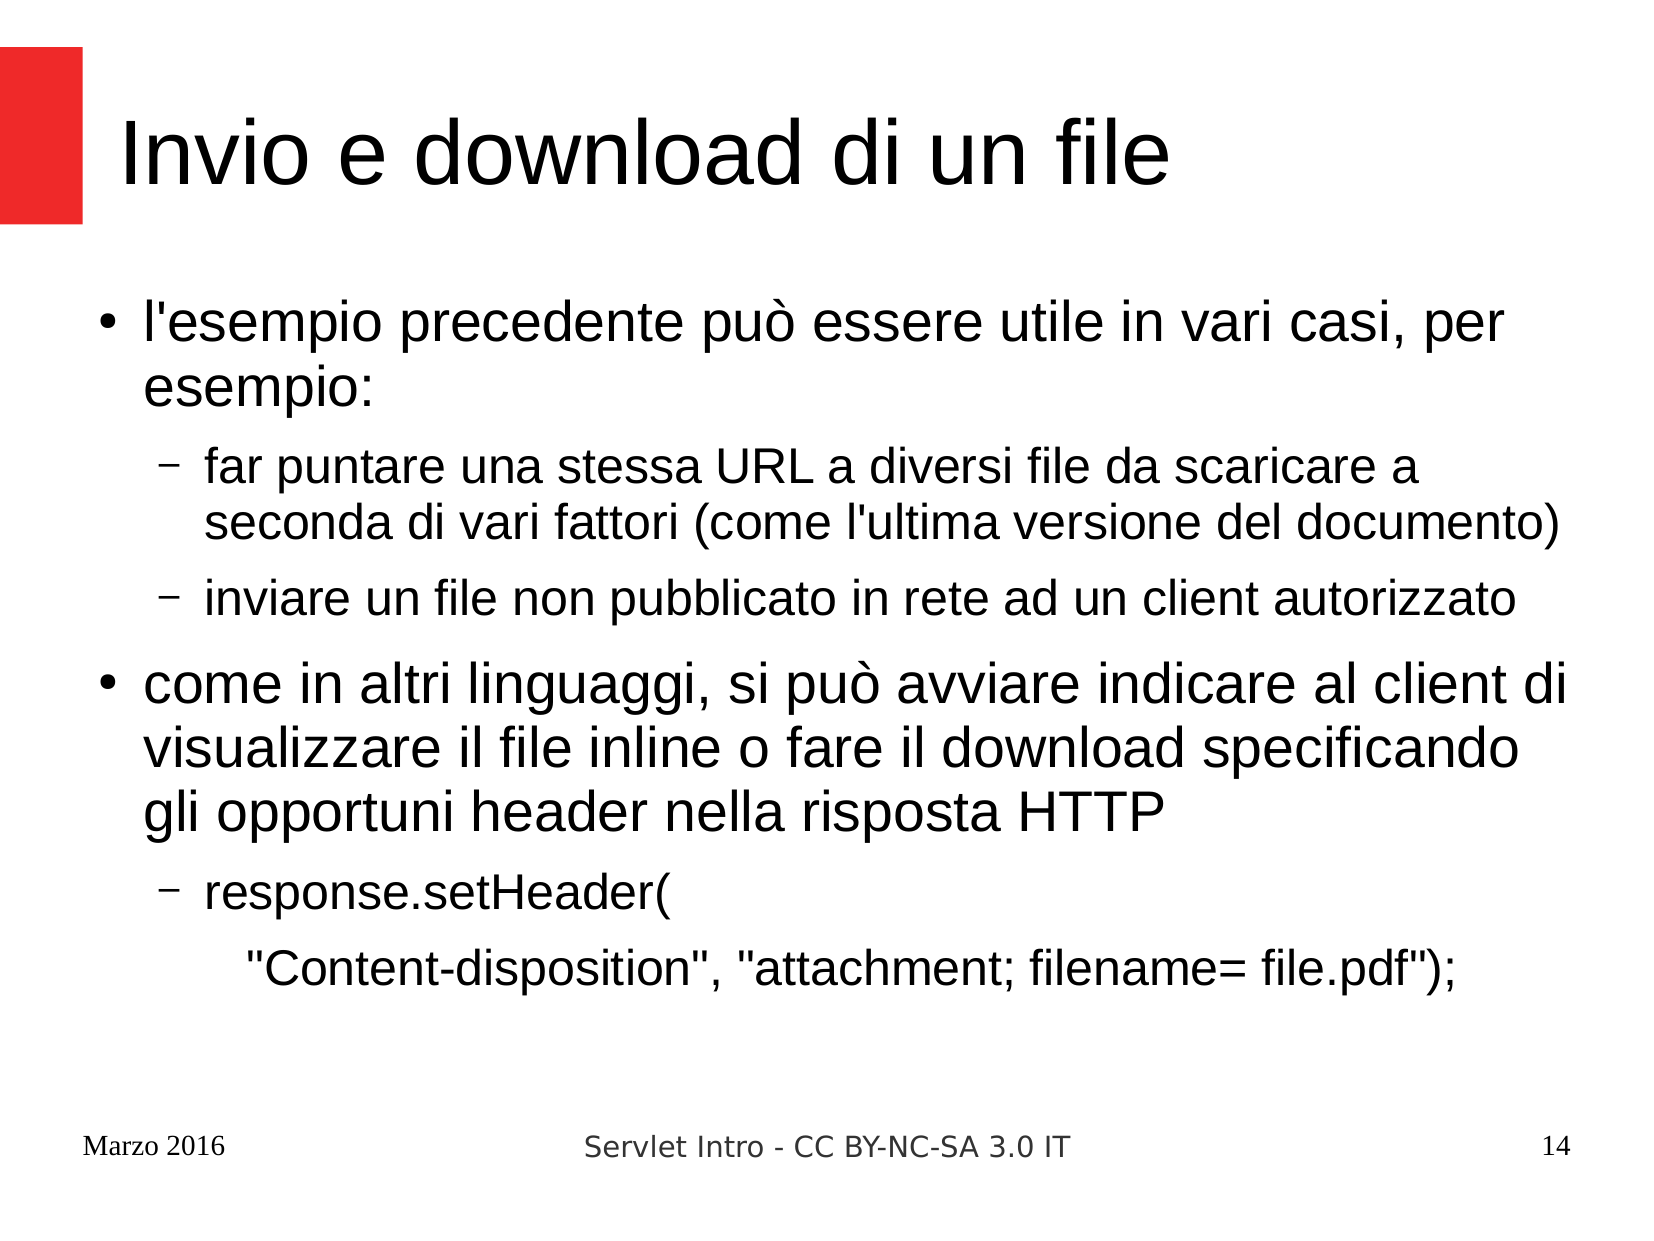

# Invio e download di un file
l'esempio precedente può essere utile in vari casi, per esempio:
far puntare una stessa URL a diversi file da scaricare a seconda di vari fattori (come l'ultima versione del documento)
inviare un file non pubblicato in rete ad un client autorizzato
come in altri linguaggi, si può avviare indicare al client di visualizzare il file inline o fare il download specificando gli opportuni header nella risposta HTTP
response.setHeader(
 "Content-disposition", "attachment; filename= file.pdf");
Your Date Here
Your Footer Here
14